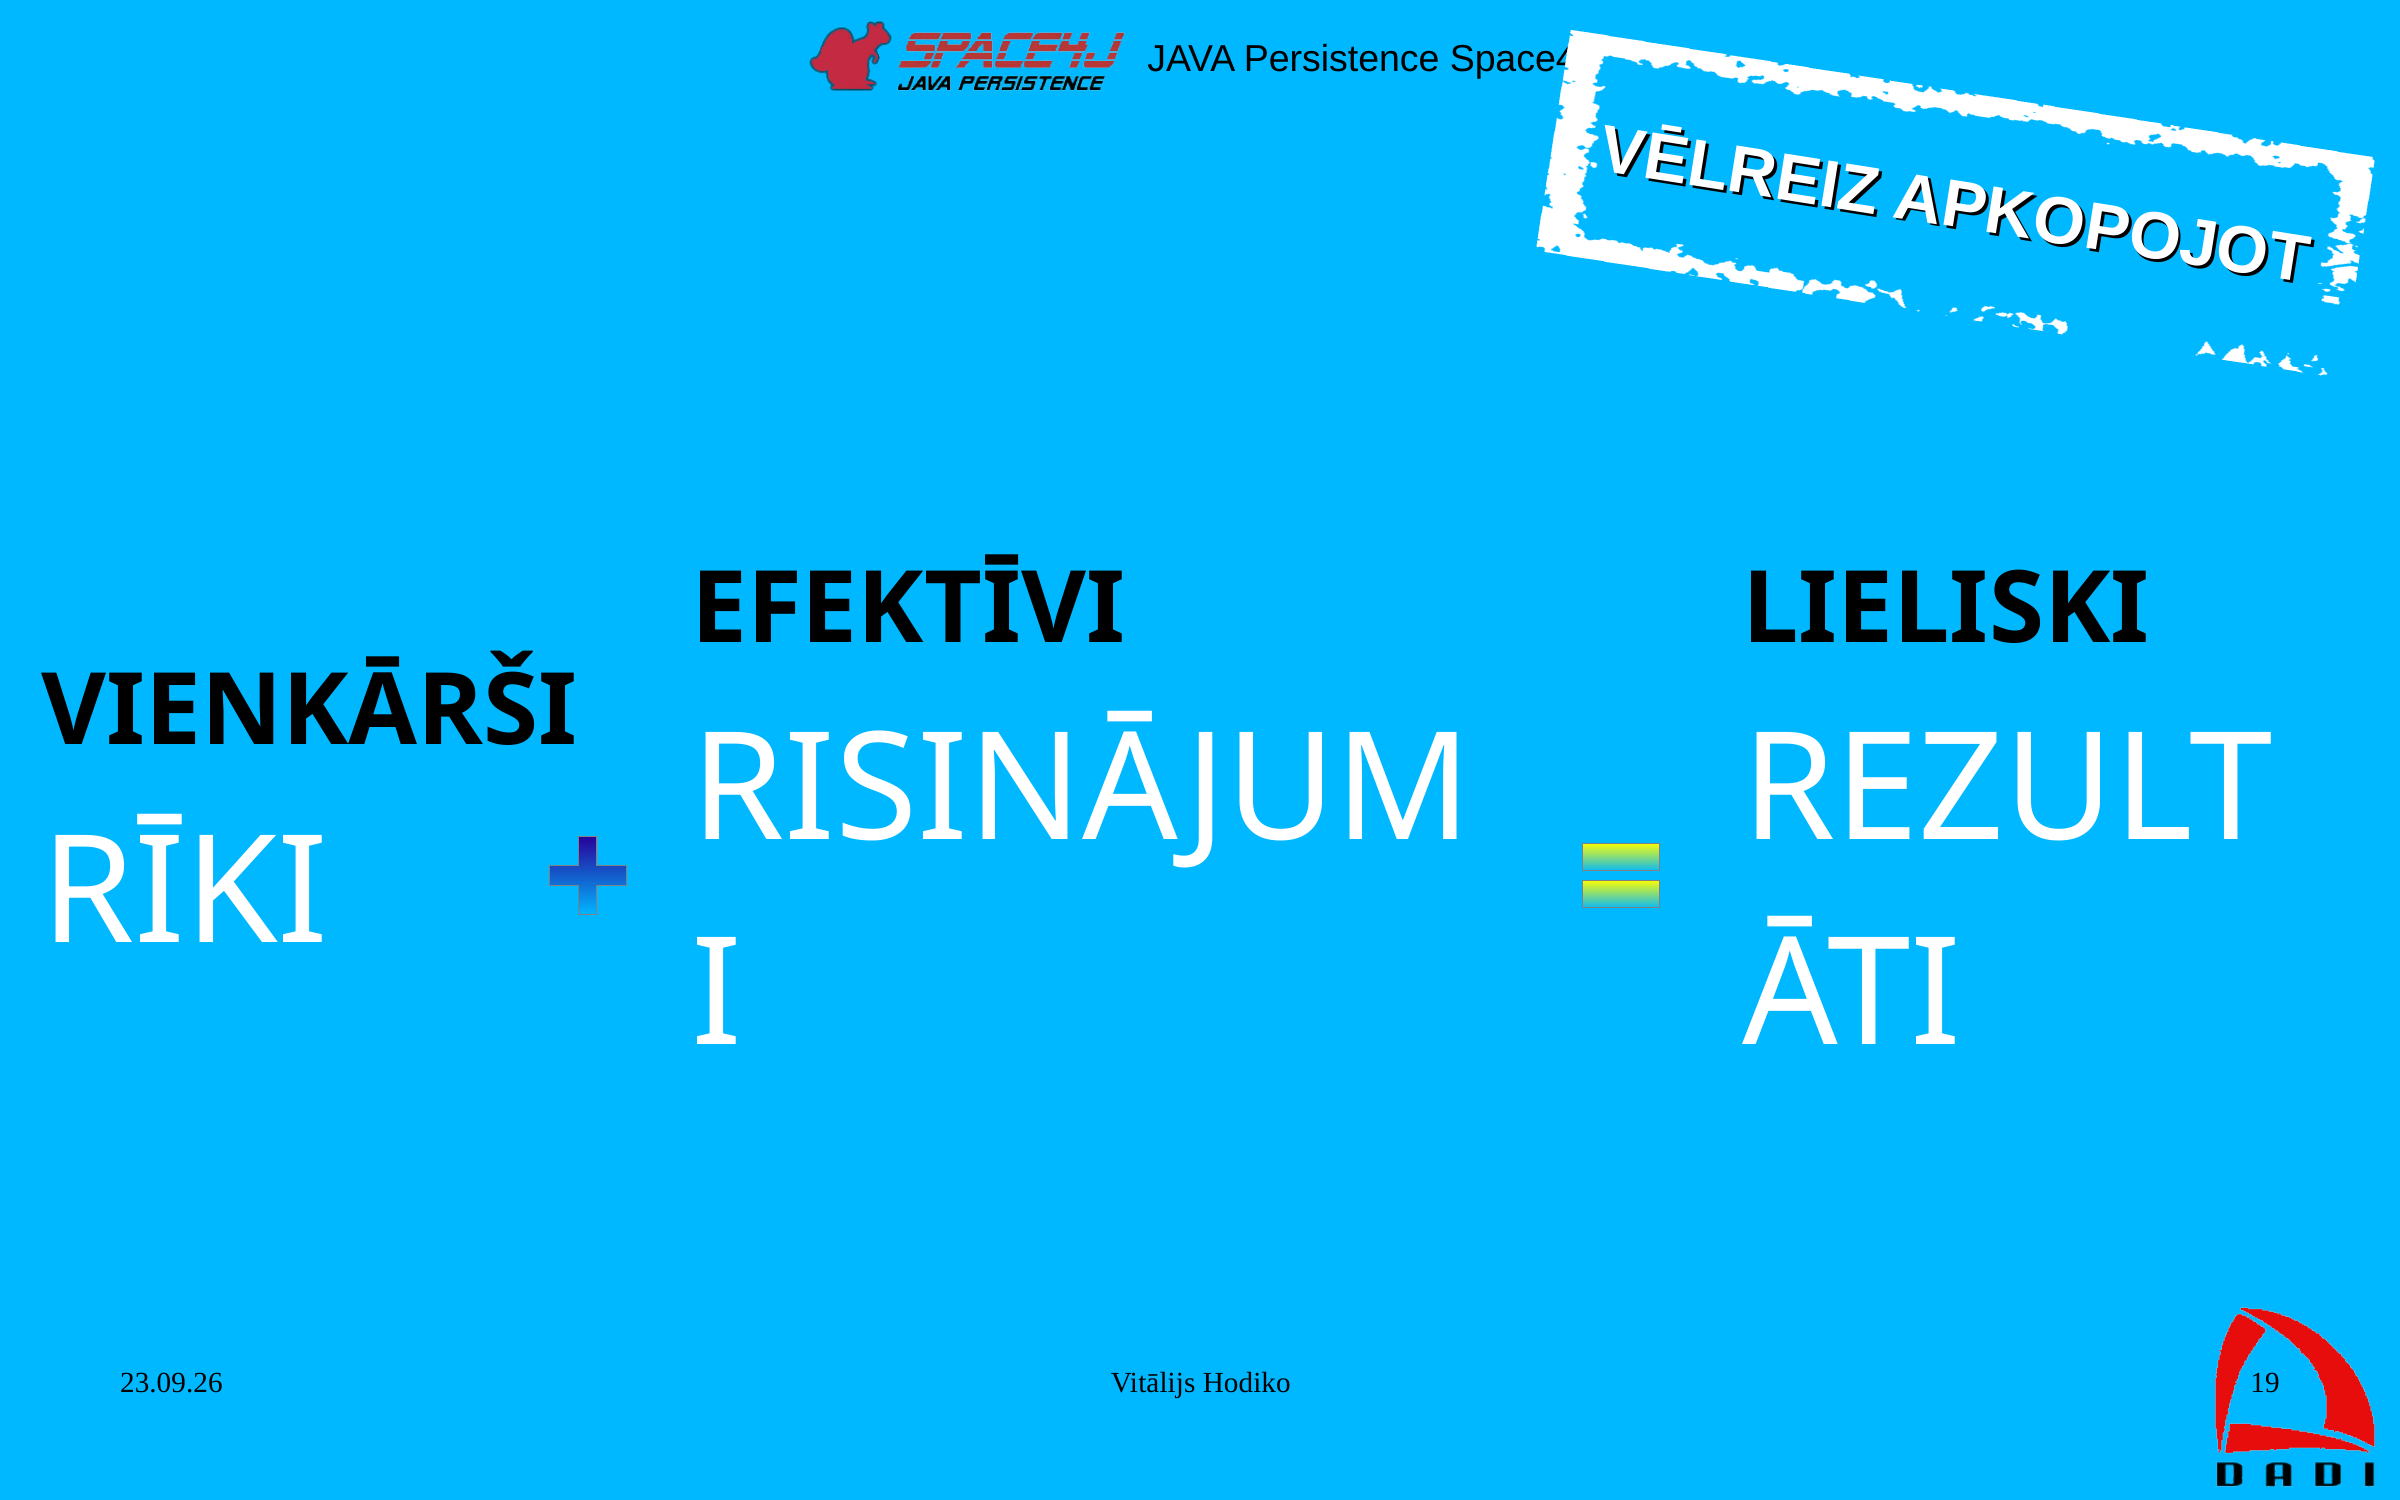

VĒLREIZ APKOPOJOT
EFEKTĪVI RISINĀJUMI
LIELISKI REZULTĀTI
# VIENKĀRŠI RĪKI
Vitālijs Hodiko
19